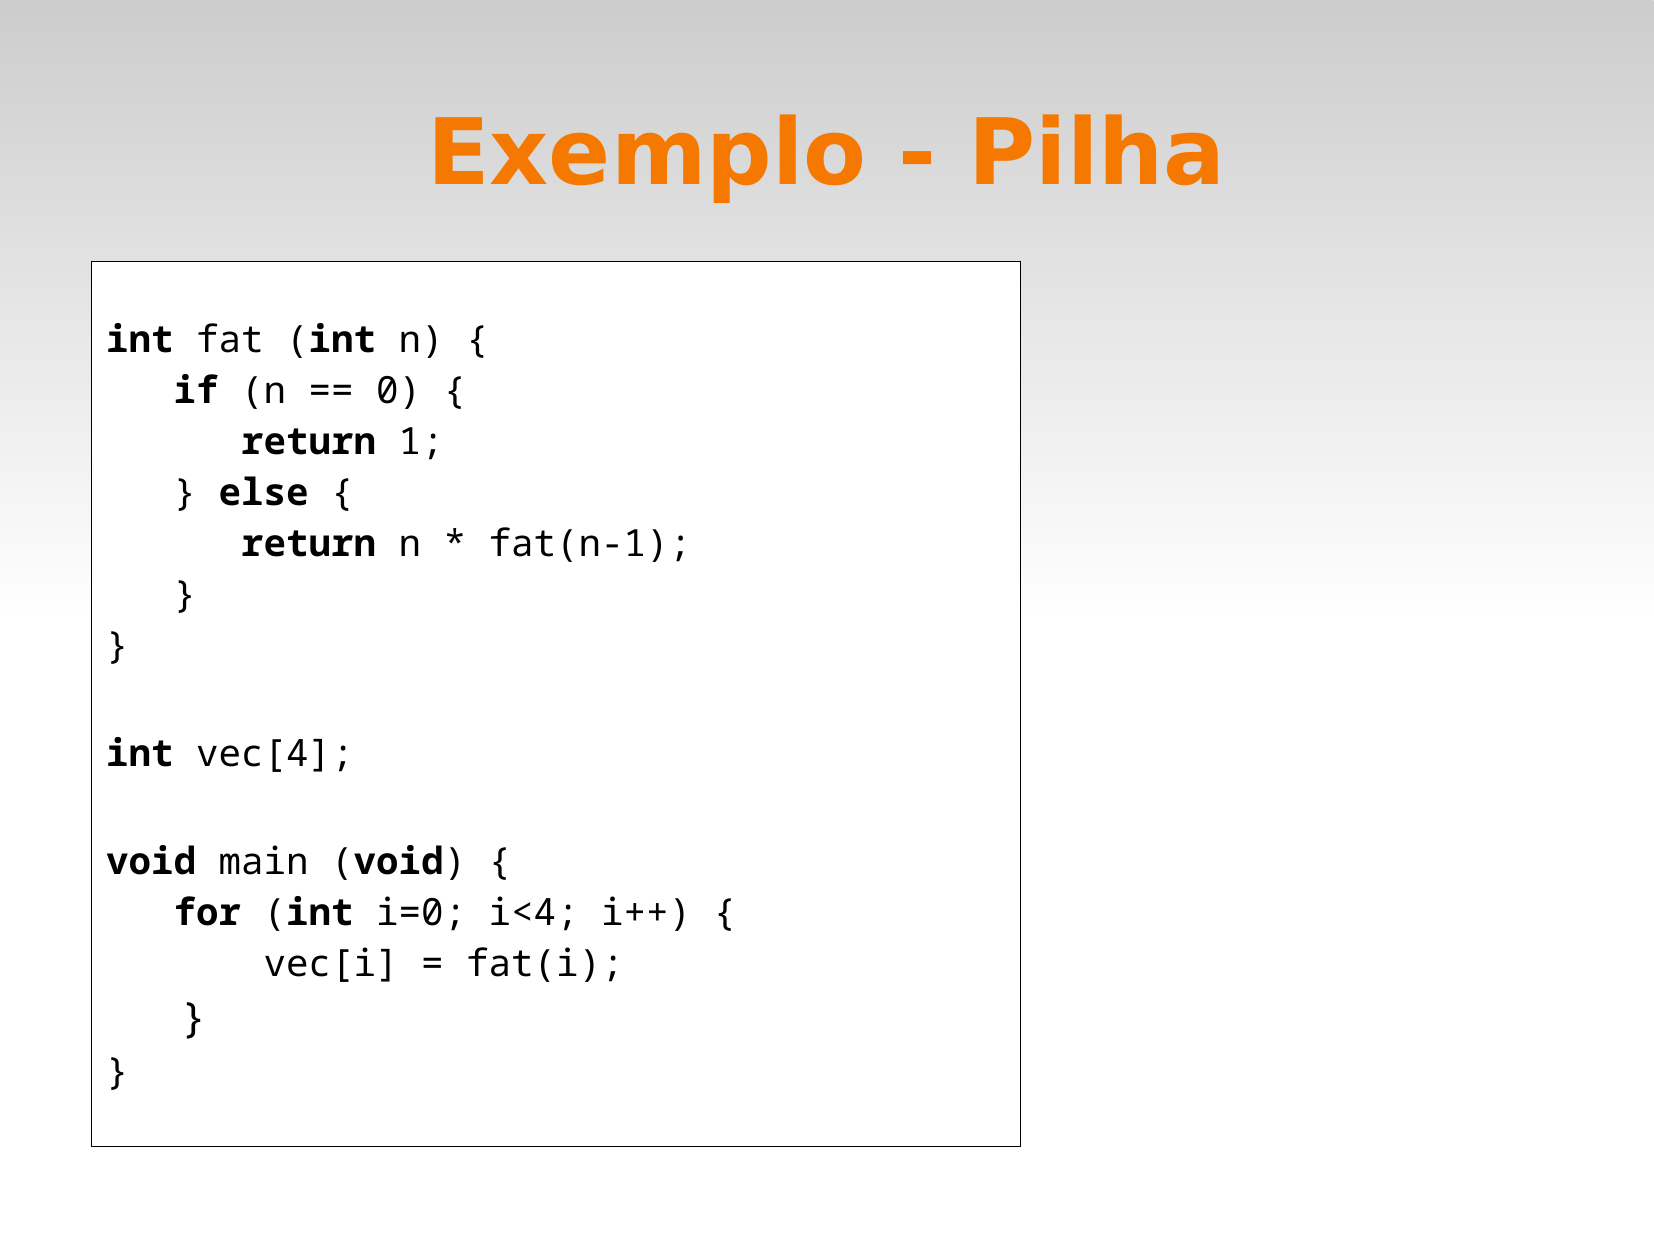

# Exemplo - Pilha
int fat (int n) {
 if (n == 0) {
 return 1;
 } else {
 return n * fat(n-1);
 }
}
int vec[4];
void main (void) {
 for (int i=0; i<4; i++) {
 vec[i] = fat(i);
 }
}